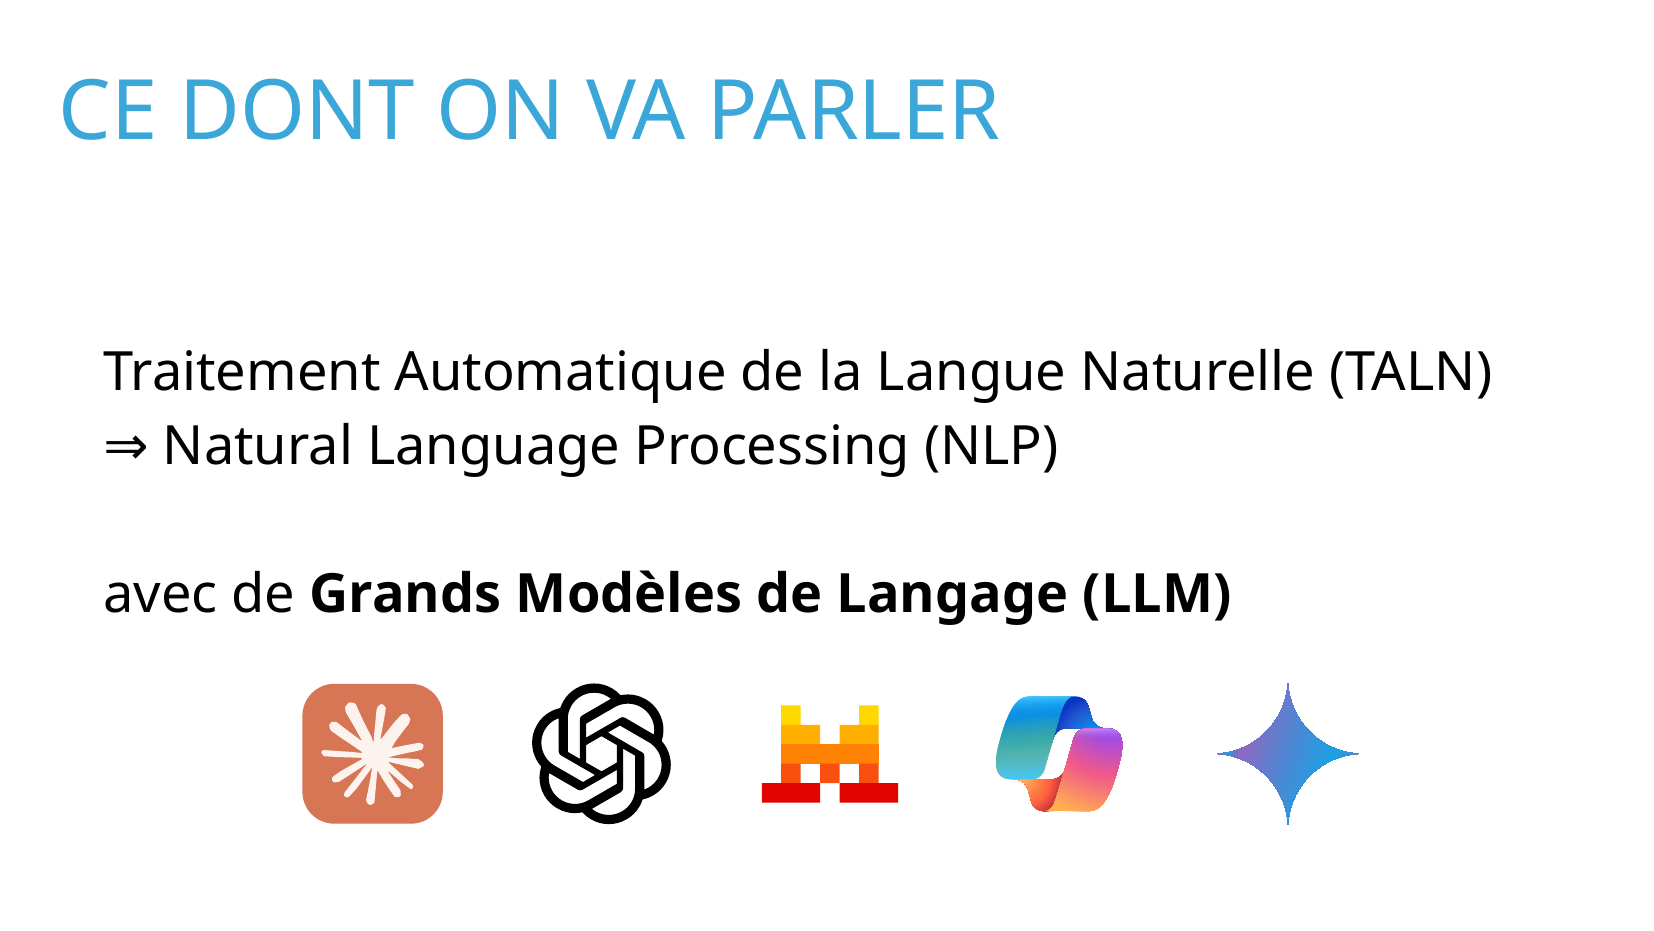

# Ce DONT ON VA PARLER
Traitement Automatique de la Langue Naturelle (TALN)
⇒ Natural Language Processing (NLP)
avec de Grands Modèles de Langage (LLM)